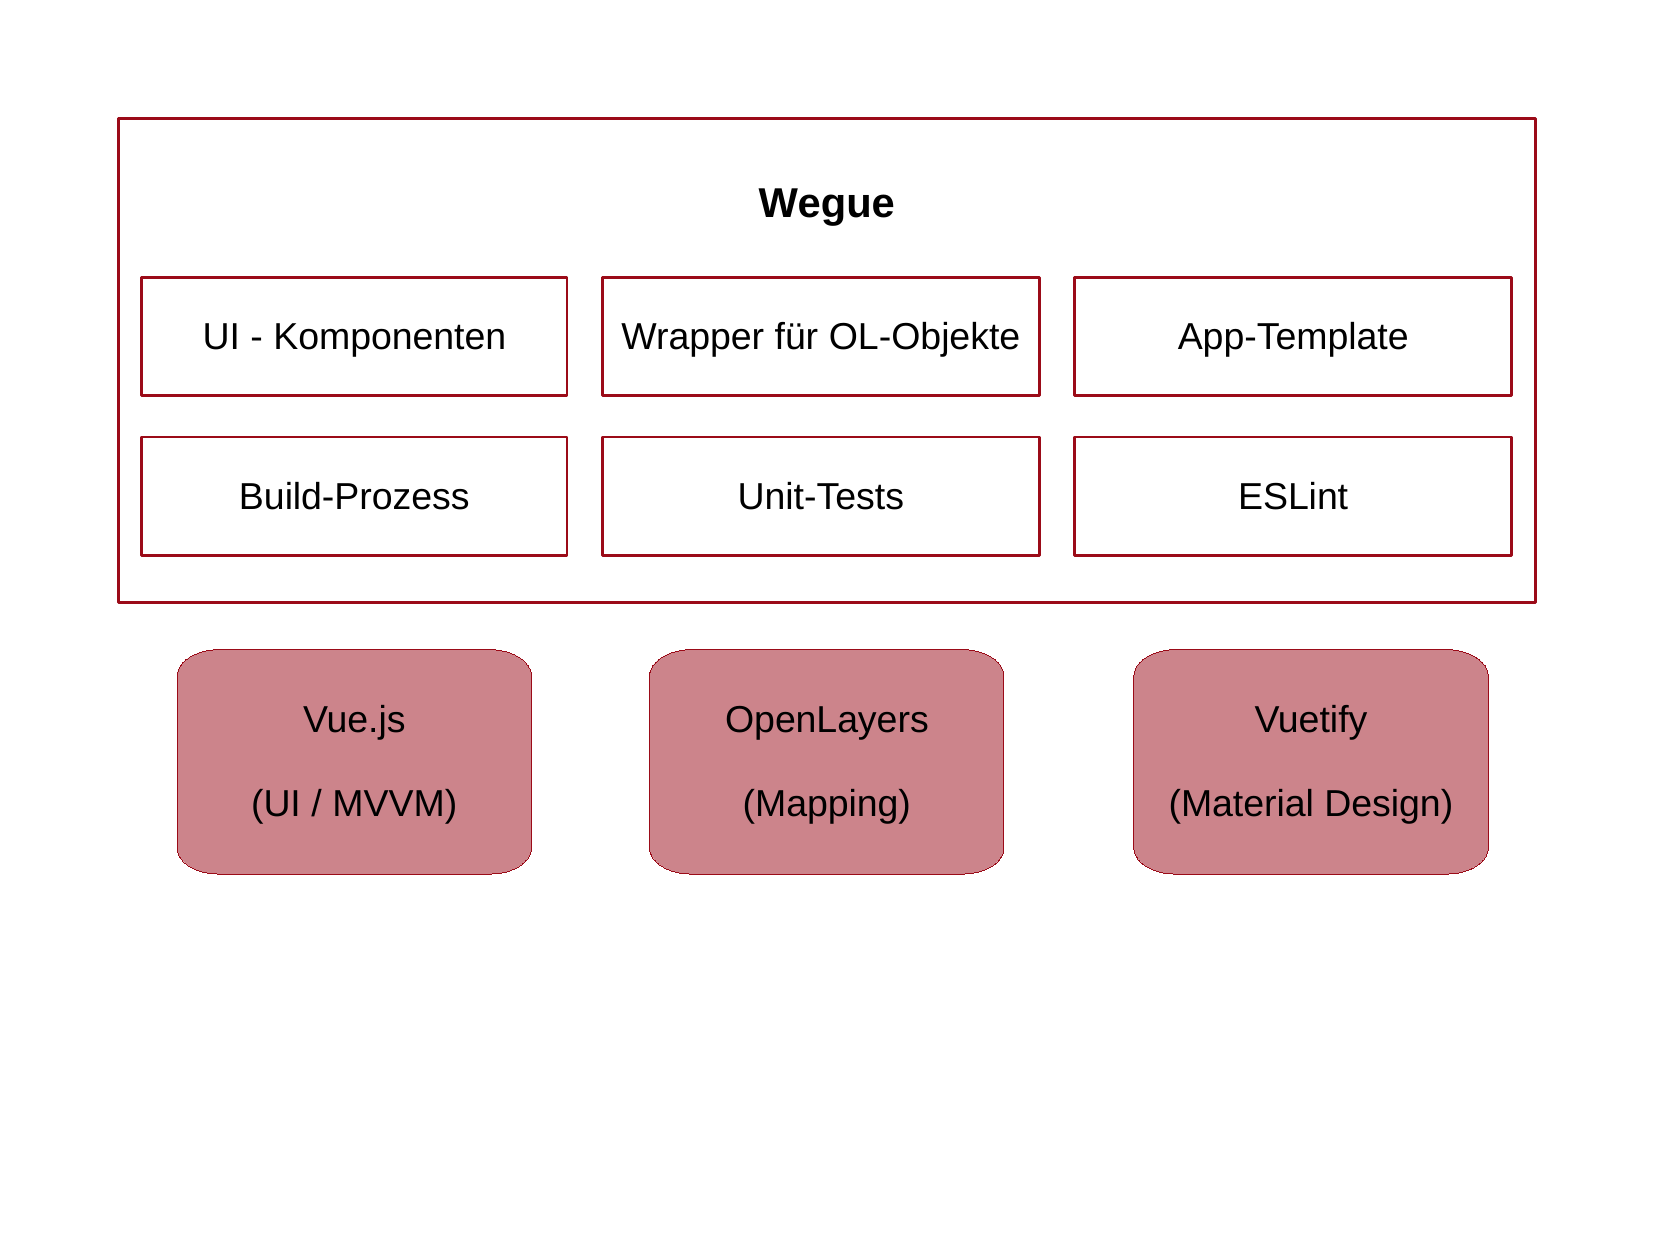

Wegue
UI - Komponenten
Wrapper für OL-Objekte
App-Template
Build-Prozess
Unit-Tests
ESLint
Vue.js
(UI / MVVM)
OpenLayers
(Mapping)
Vuetify
(Material Design)